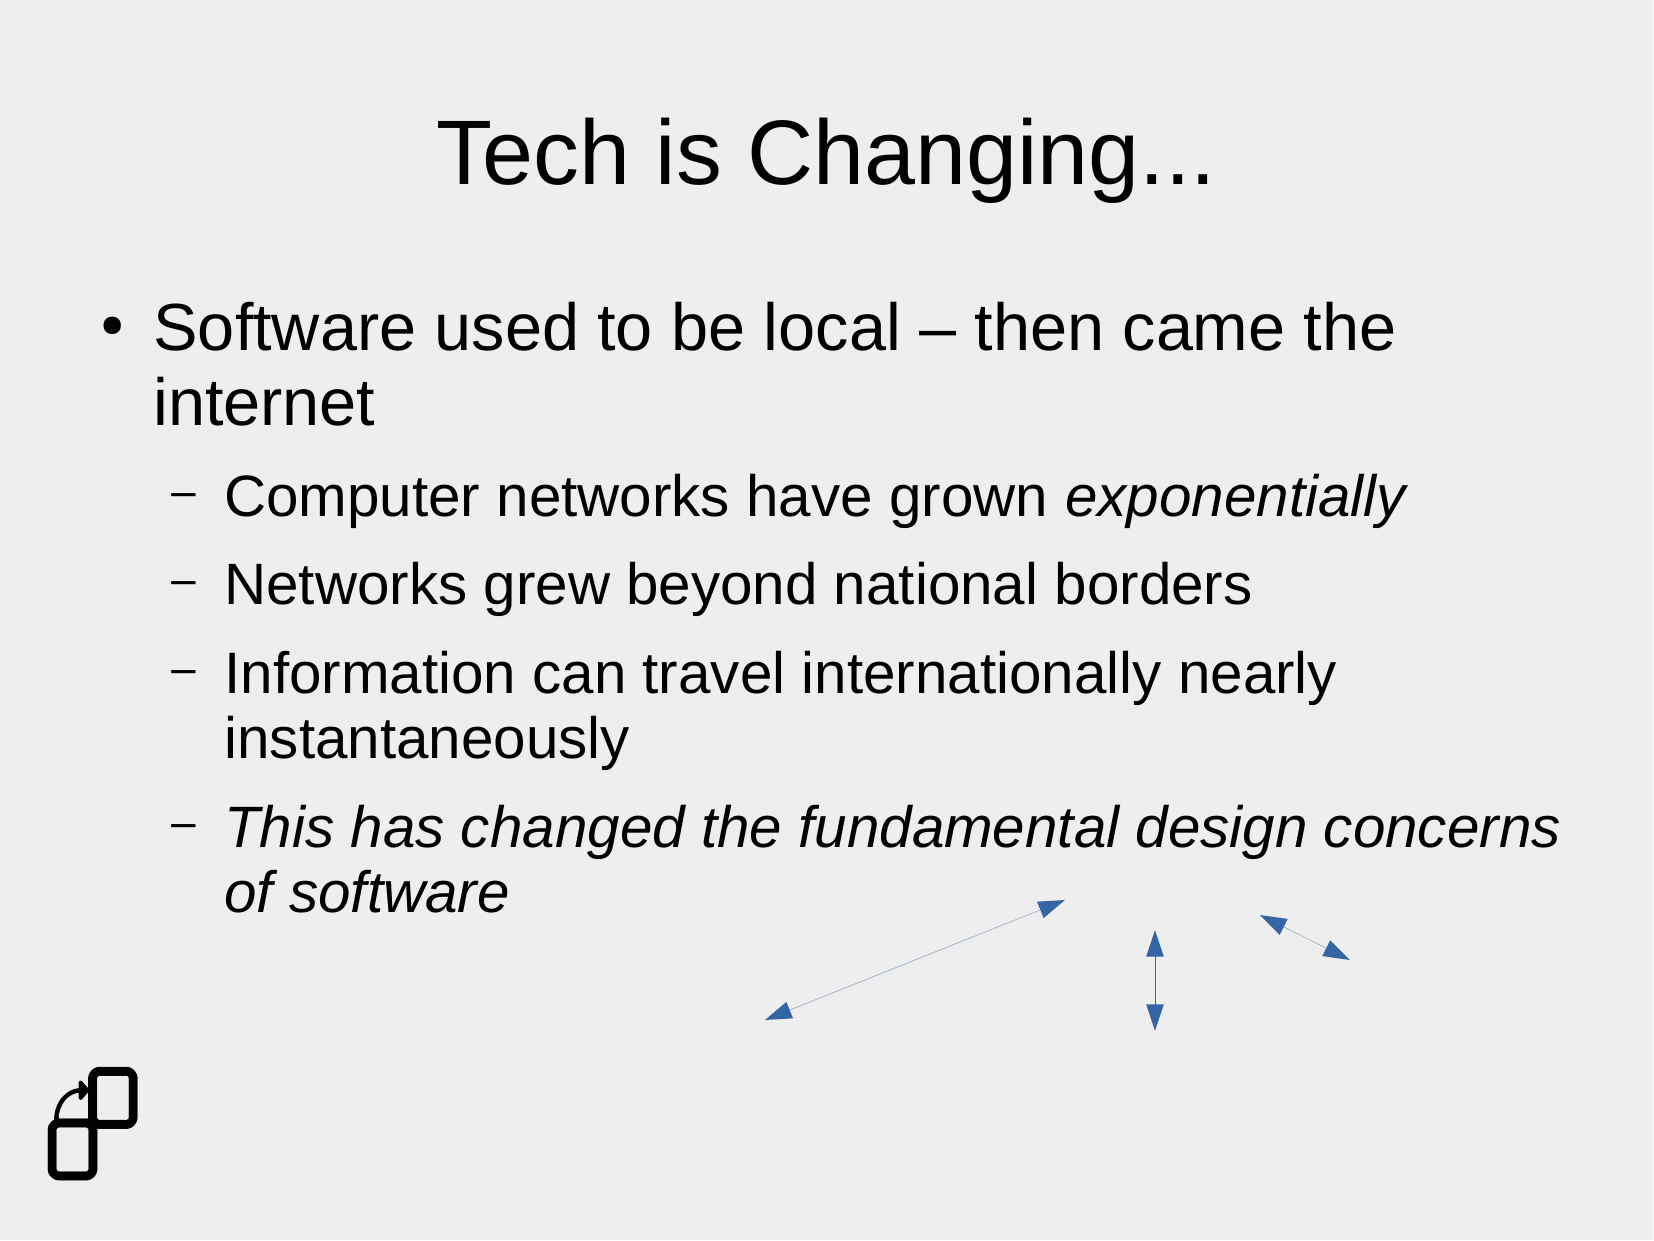

# Tech is Changing...
Software used to be local – then came the internet
Computer networks have grown exponentially
Networks grew beyond national borders
Information can travel internationally nearly instantaneously
This has changed the fundamental design concerns of software